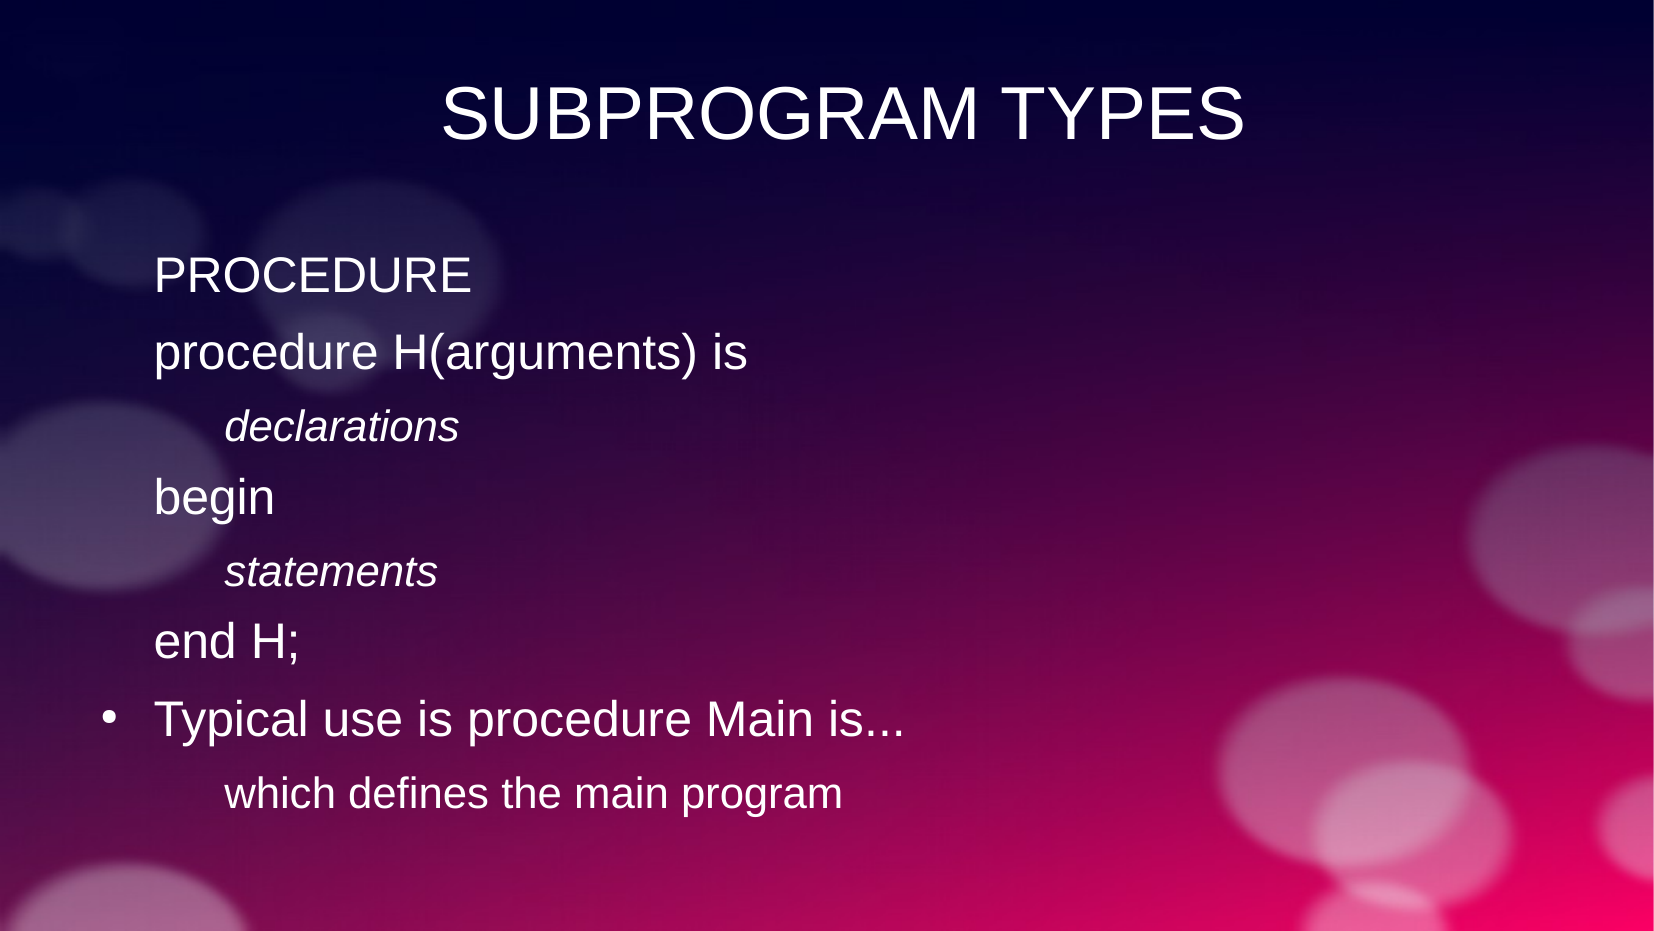

# SUBPROGRAM TYPES
PROCEDURE
procedure H(arguments) is
declarations
begin
statements
end H;
Typical use is procedure Main is...
which defines the main program